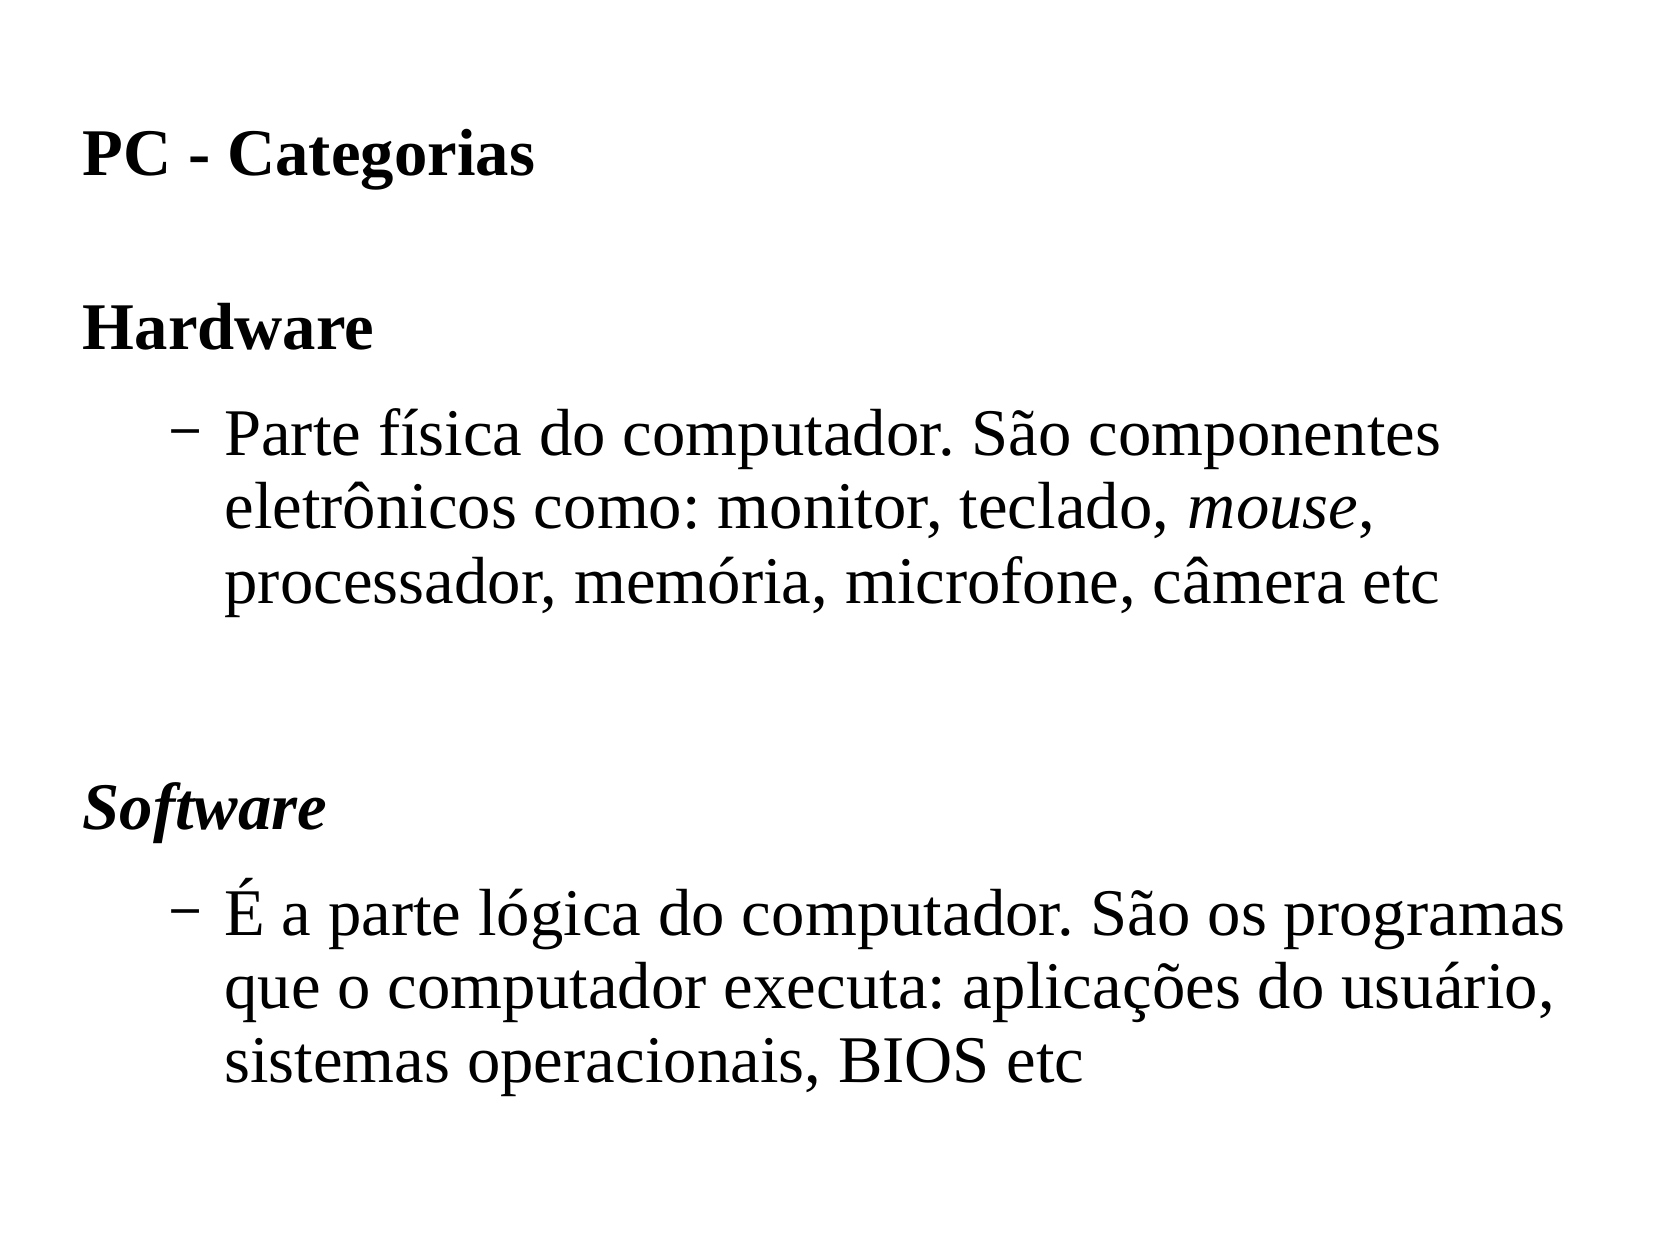

# PC - Categorias
Hardware
Parte física do computador. São componentes eletrônicos como: monitor, teclado, mouse, processador, memória, microfone, câmera etc
Software
É a parte lógica do computador. São os programas que o computador executa: aplicações do usuário, sistemas operacionais, BIOS etc